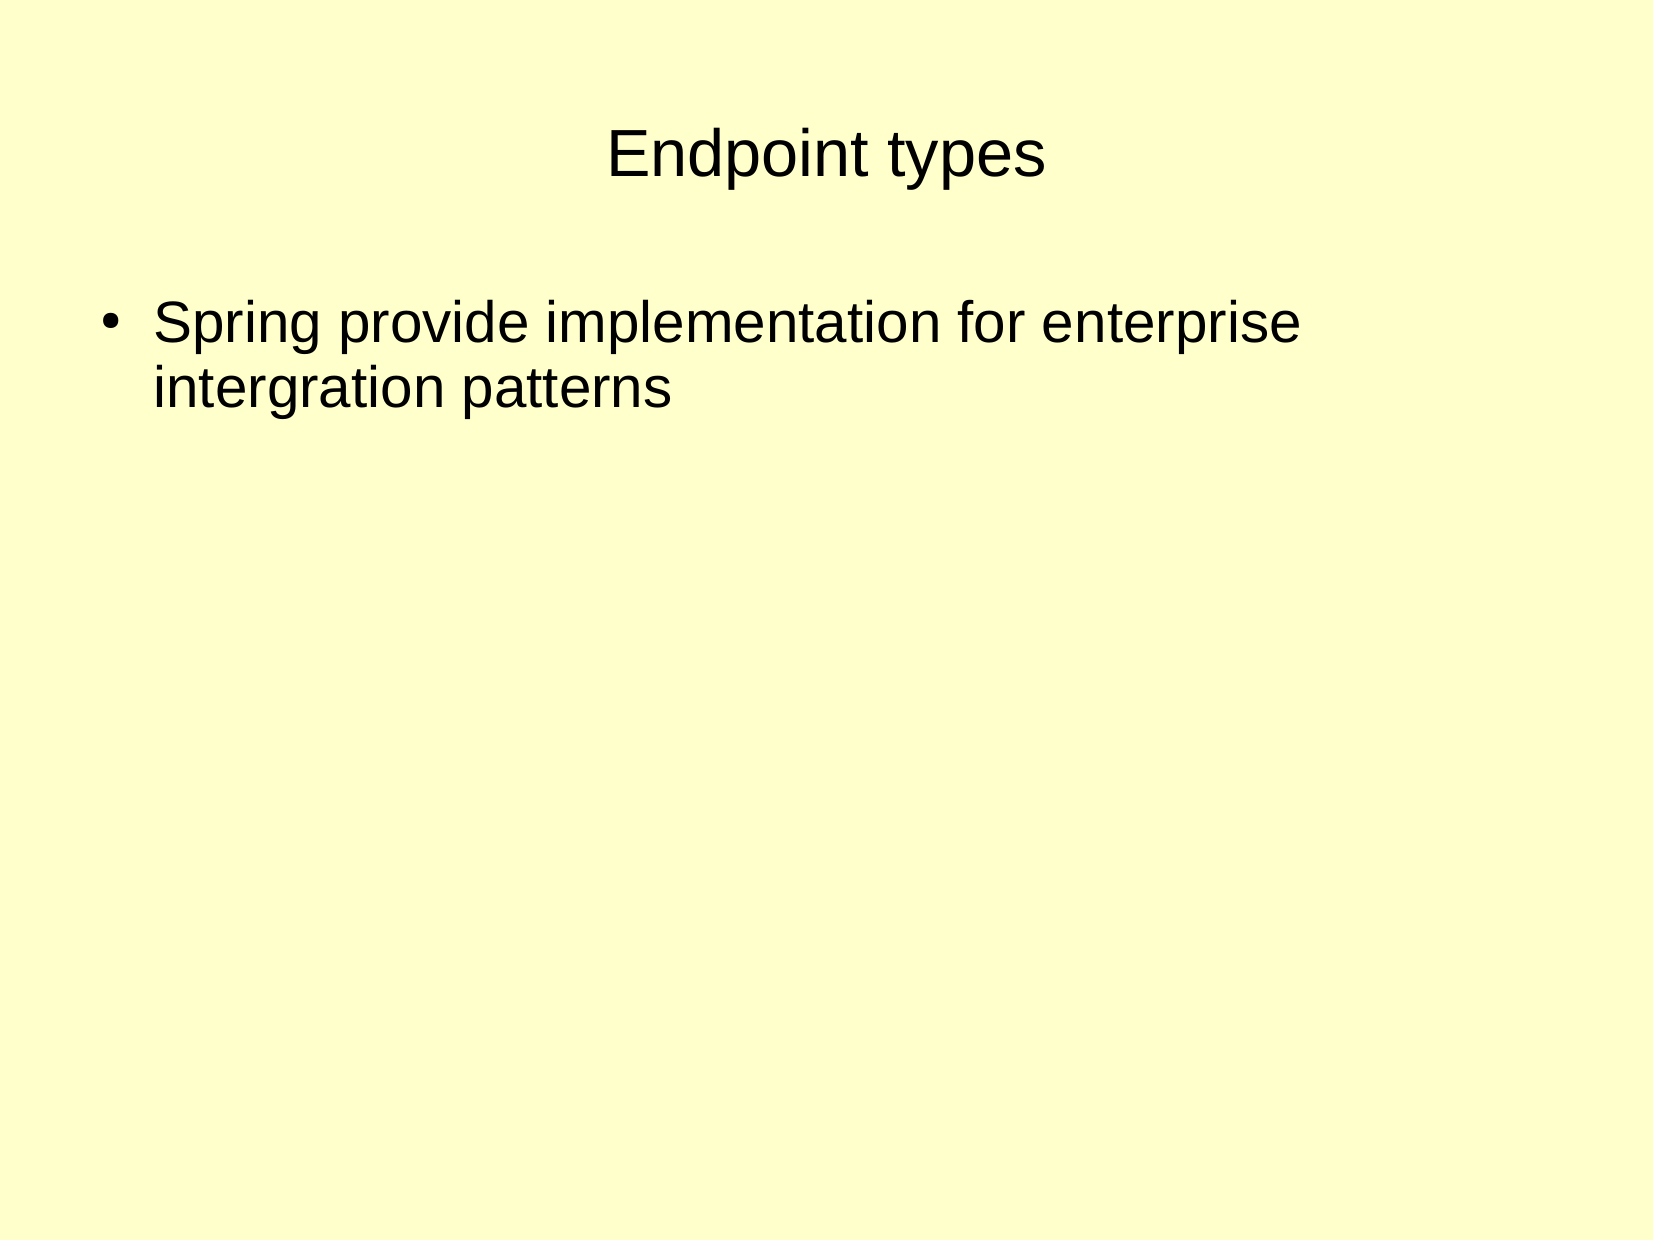

# Endpoint types
Spring provide implementation for enterprise intergration patterns